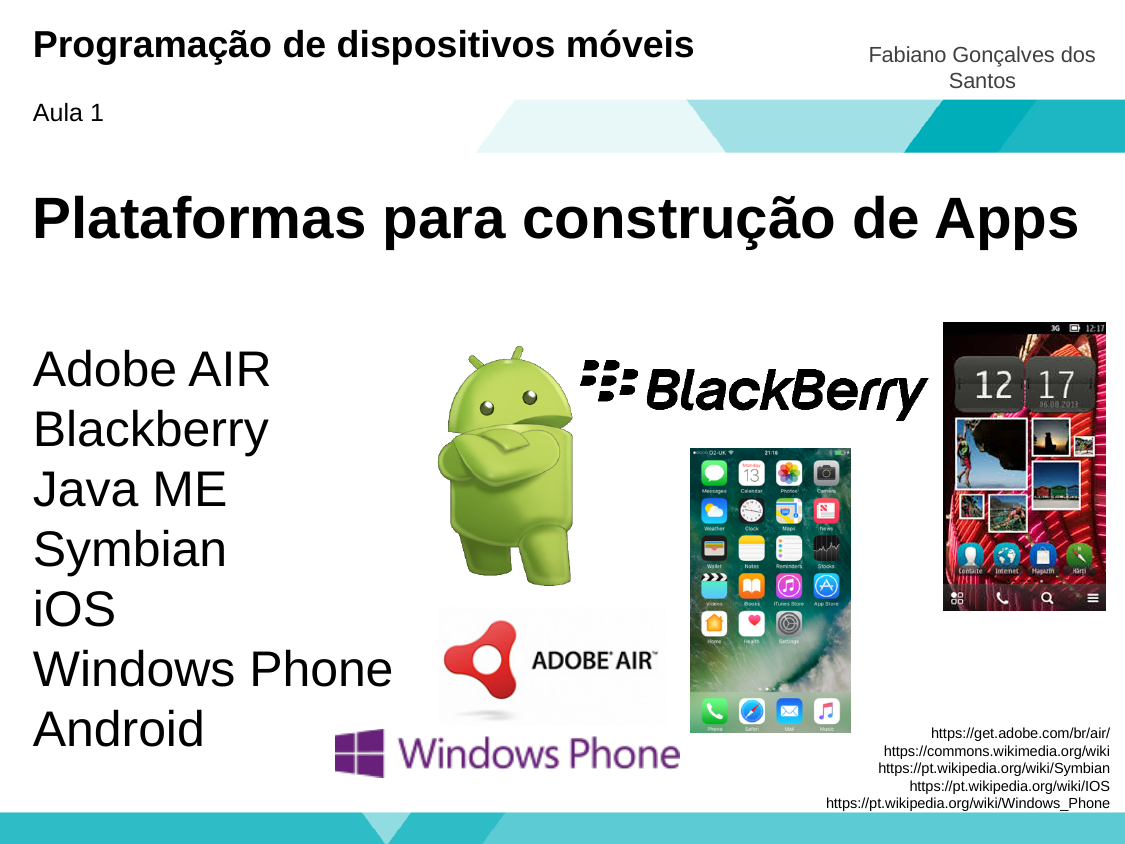

# Programação de dispositivos móveis
Fabiano Gonçalves dos Santos
Aula 1
Plataformas para construção de Apps
Adobe AIR
Blackberry
Java ME
Symbian
iOS
Windows Phone
Android
https://get.adobe.com/br/air/
https://commons.wikimedia.org/wiki
https://pt.wikipedia.org/wiki/Symbian
https://pt.wikipedia.org/wiki/IOS
https://pt.wikipedia.org/wiki/Windows_Phone